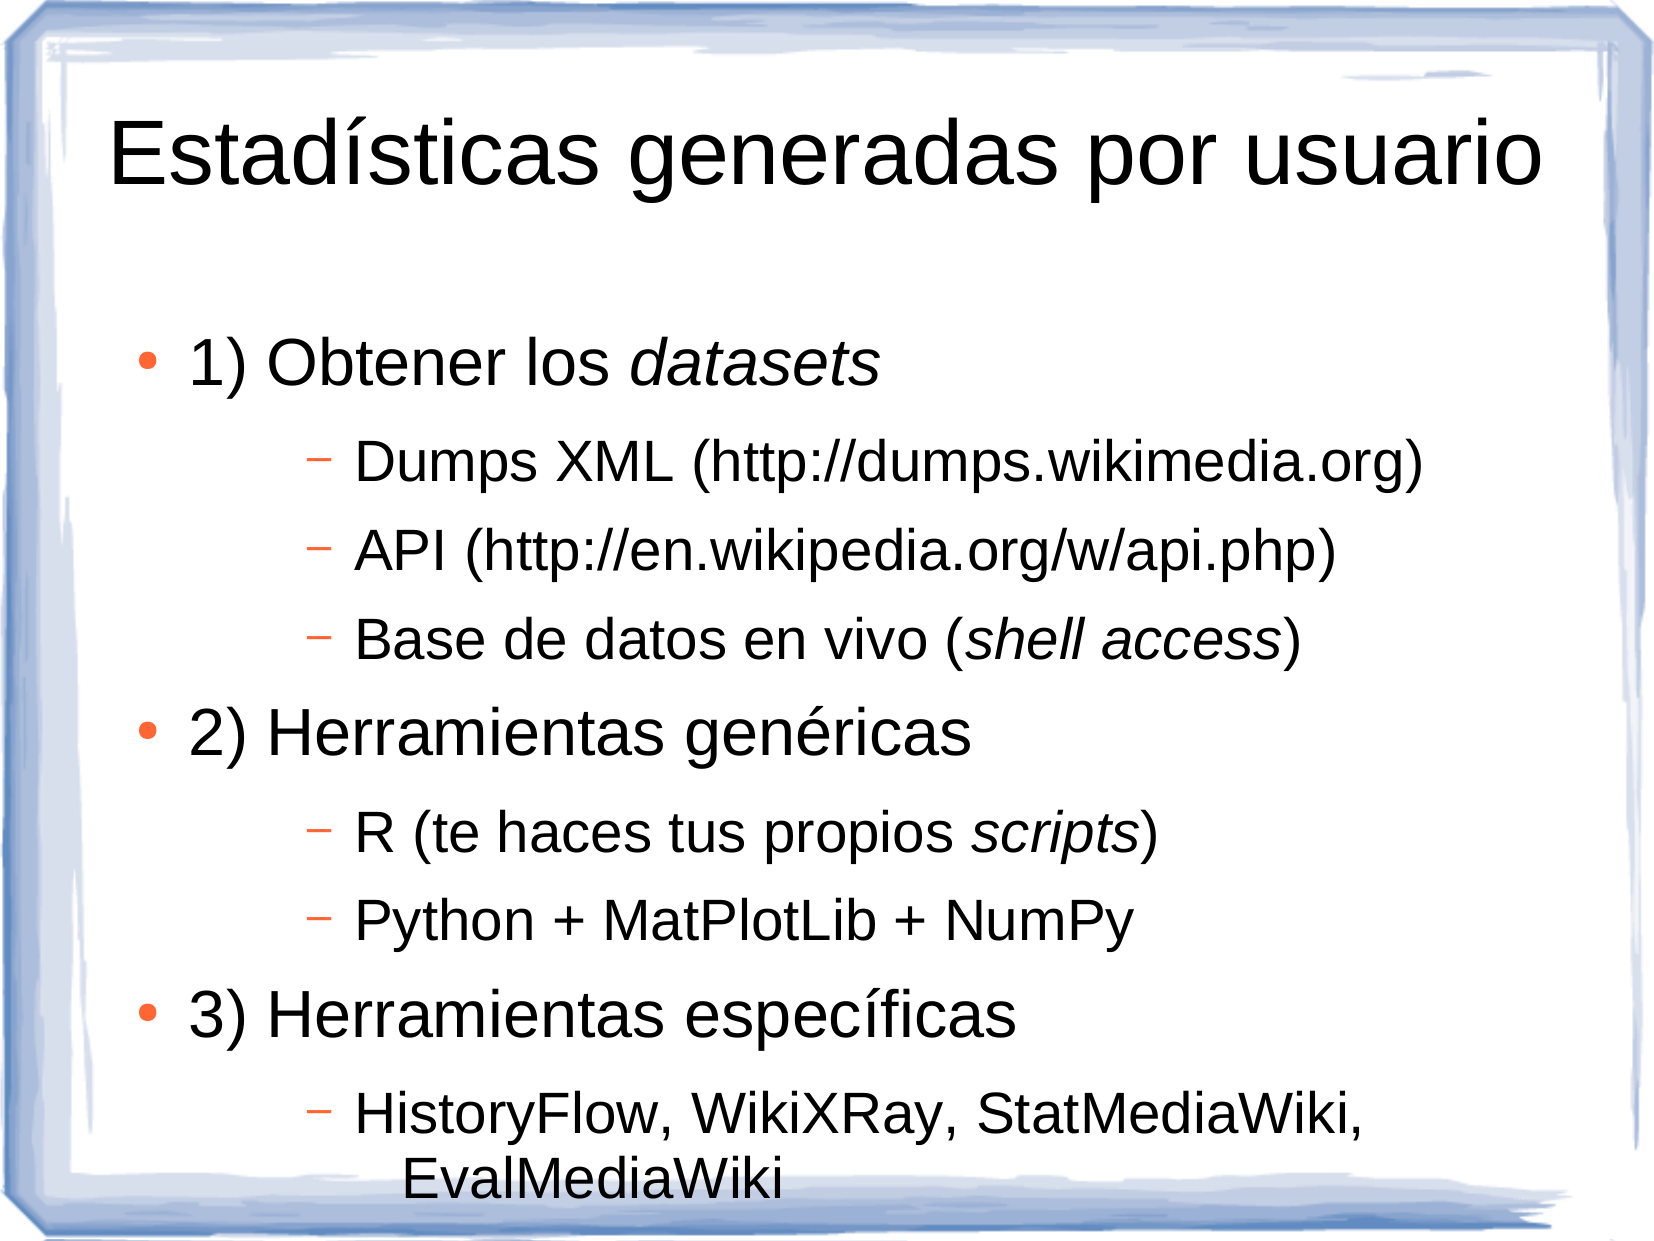

# Estadísticas generadas por usuario
1) Obtener los datasets
Dumps XML (http://dumps.wikimedia.org)
API (http://en.wikipedia.org/w/api.php)
Base de datos en vivo (shell access)
2) Herramientas genéricas
R (te haces tus propios scripts)
Python + MatPlotLib + NumPy
3) Herramientas específicas
HistoryFlow, WikiXRay, StatMediaWiki, EvalMediaWiki